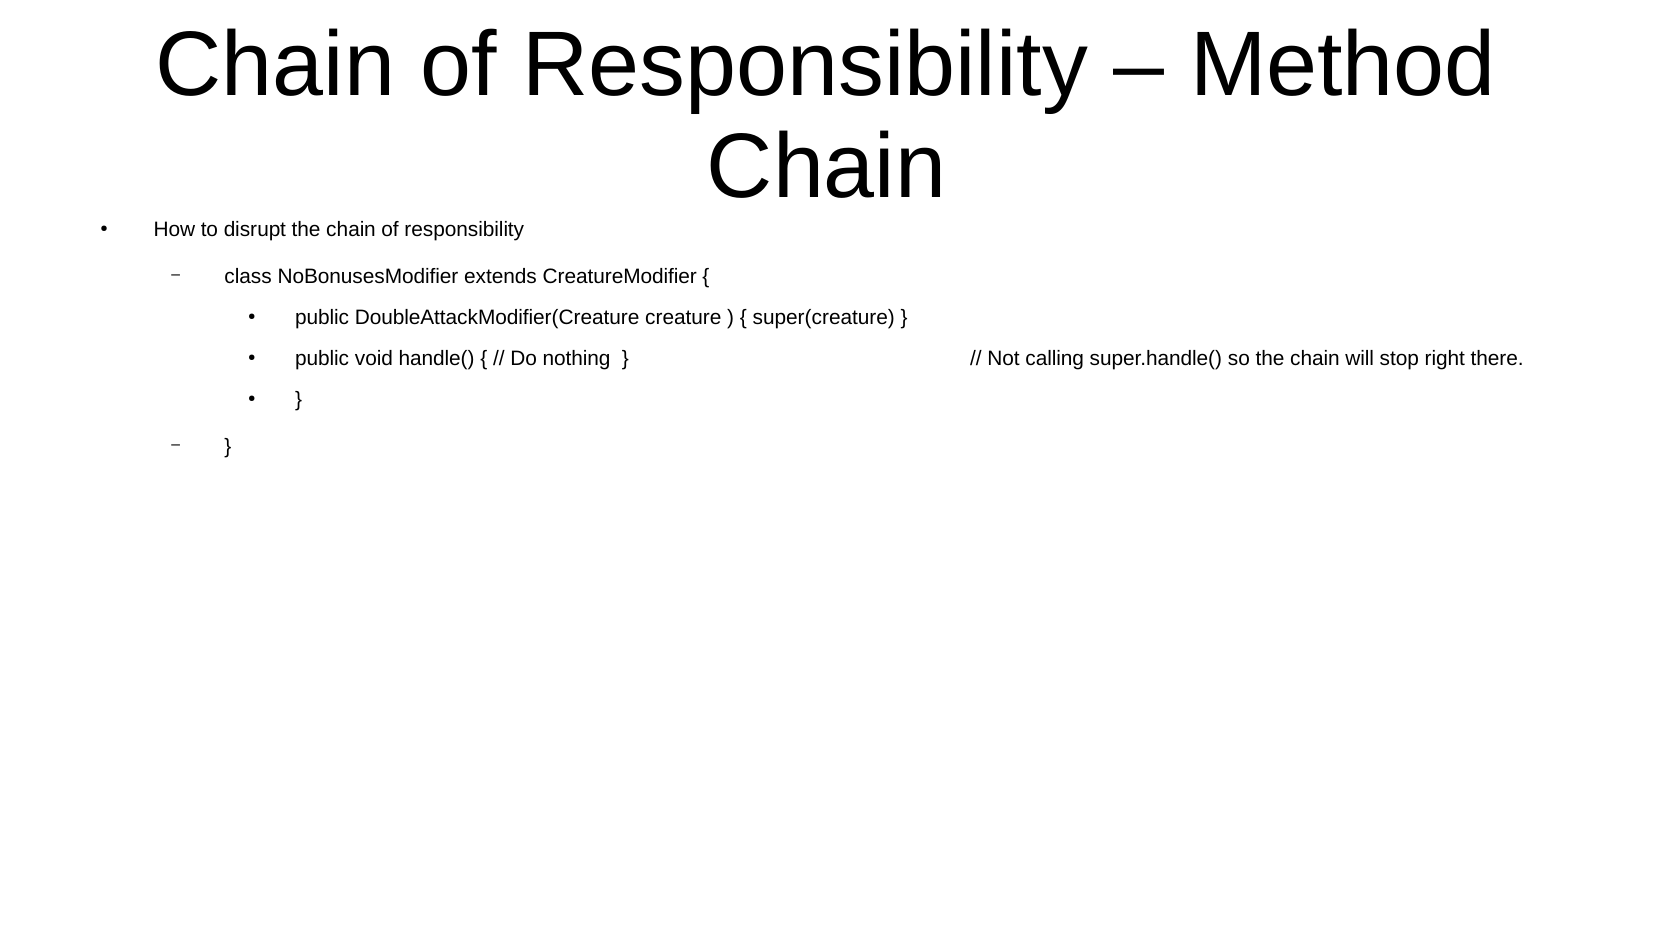

# Chain of Responsibility – Method Chain
How to disrupt the chain of responsibility
class NoBonusesModifier extends CreatureModifier {
public DoubleAttackModifier(Creature creature ) { super(creature) }
public void handle() { // Do nothing }					// Not calling super.handle() so the chain will stop right there.
}
}